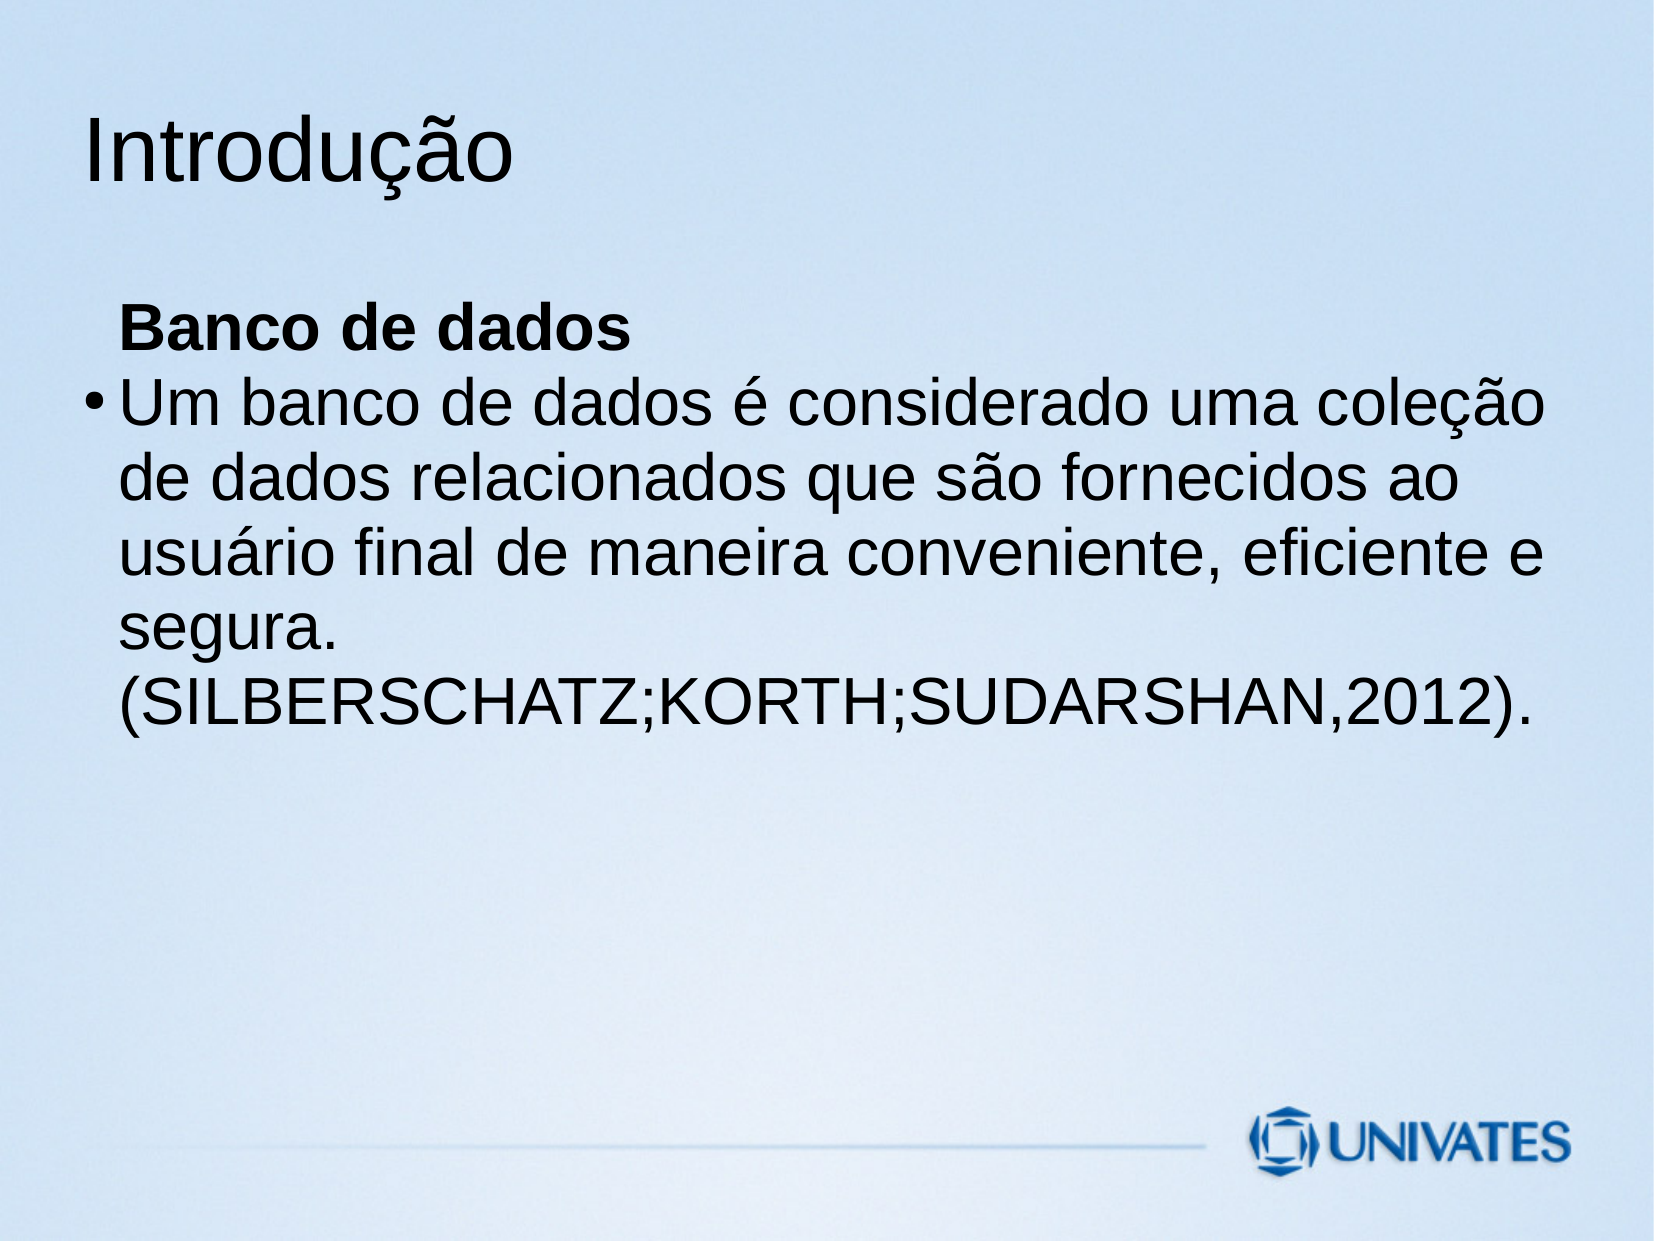

# Introdução
Banco de dados
Um banco de dados é considerado uma coleção de dados relacionados que são fornecidos ao usuário final de maneira conveniente, eficiente e segura. (SILBERSCHATZ;KORTH;SUDARSHAN,2012).